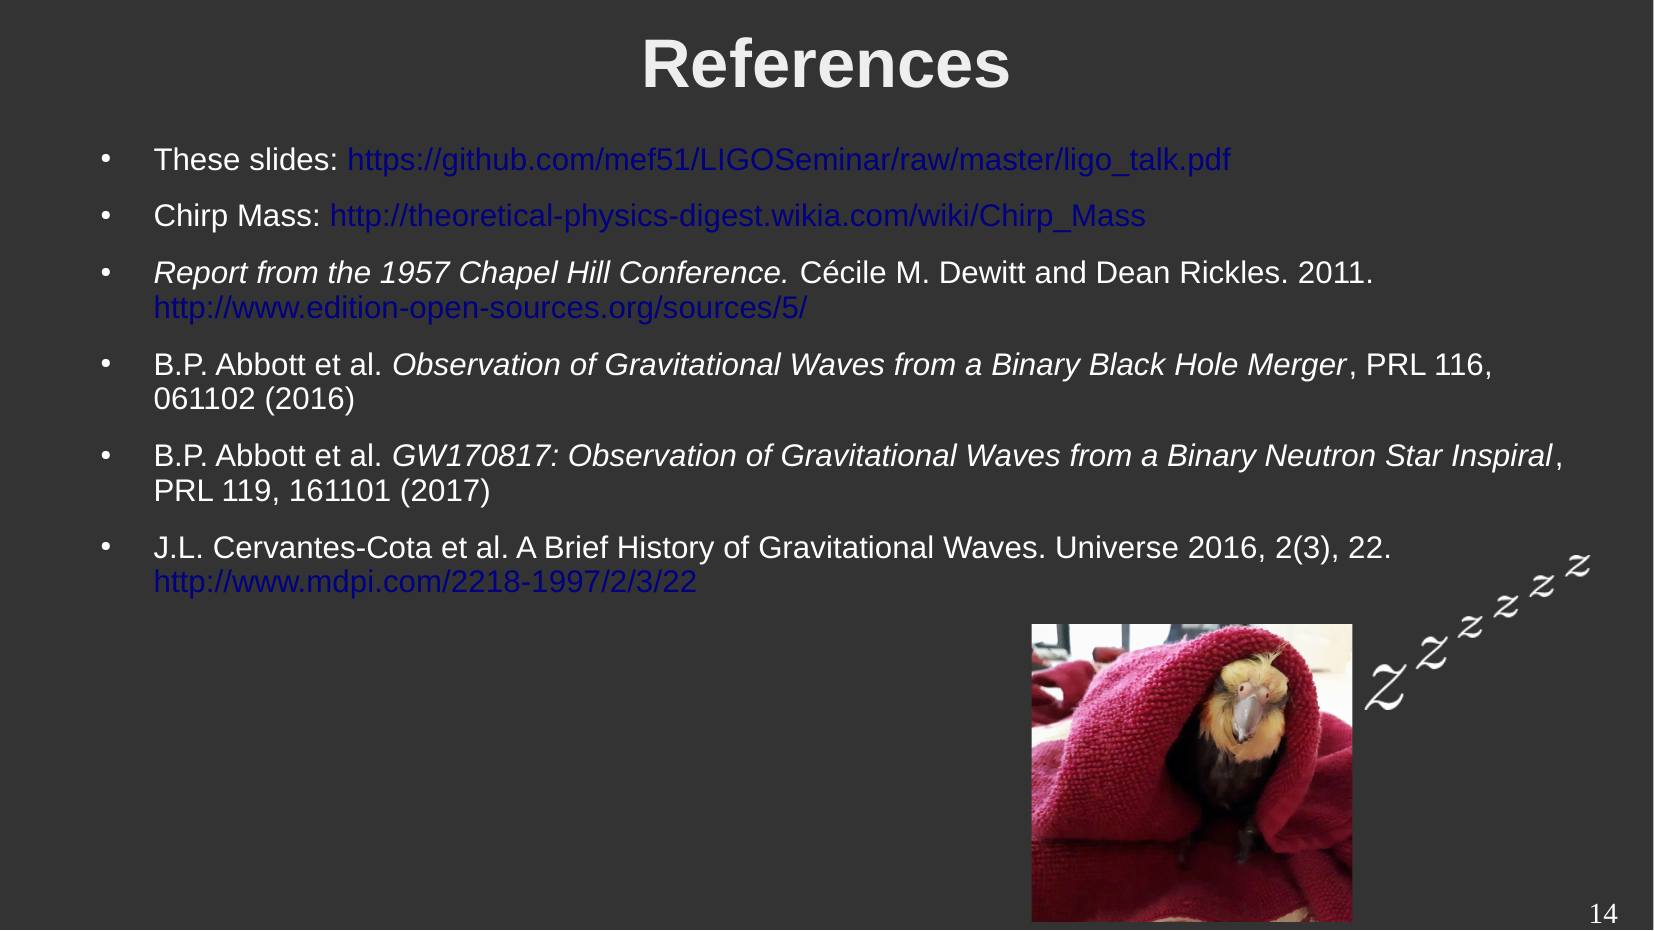

# References
These slides: https://github.com/mef51/LIGOSeminar/raw/master/ligo_talk.pdf
Chirp Mass: http://theoretical-physics-digest.wikia.com/wiki/Chirp_Mass
Report from the 1957 Chapel Hill Conference. Cécile M. Dewitt and Dean Rickles. 2011. http://www.edition-open-sources.org/sources/5/
B.P. Abbott et al. Observation of Gravitational Waves from a Binary Black Hole Merger, PRL 116, 061102 (2016)
B.P. Abbott et al. GW170817: Observation of Gravitational Waves from a Binary Neutron Star Inspiral, PRL 119, 161101 (2017)
J.L. Cervantes-Cota et al. A Brief History of Gravitational Waves. Universe 2016, 2(3), 22. http://www.mdpi.com/2218-1997/2/3/22